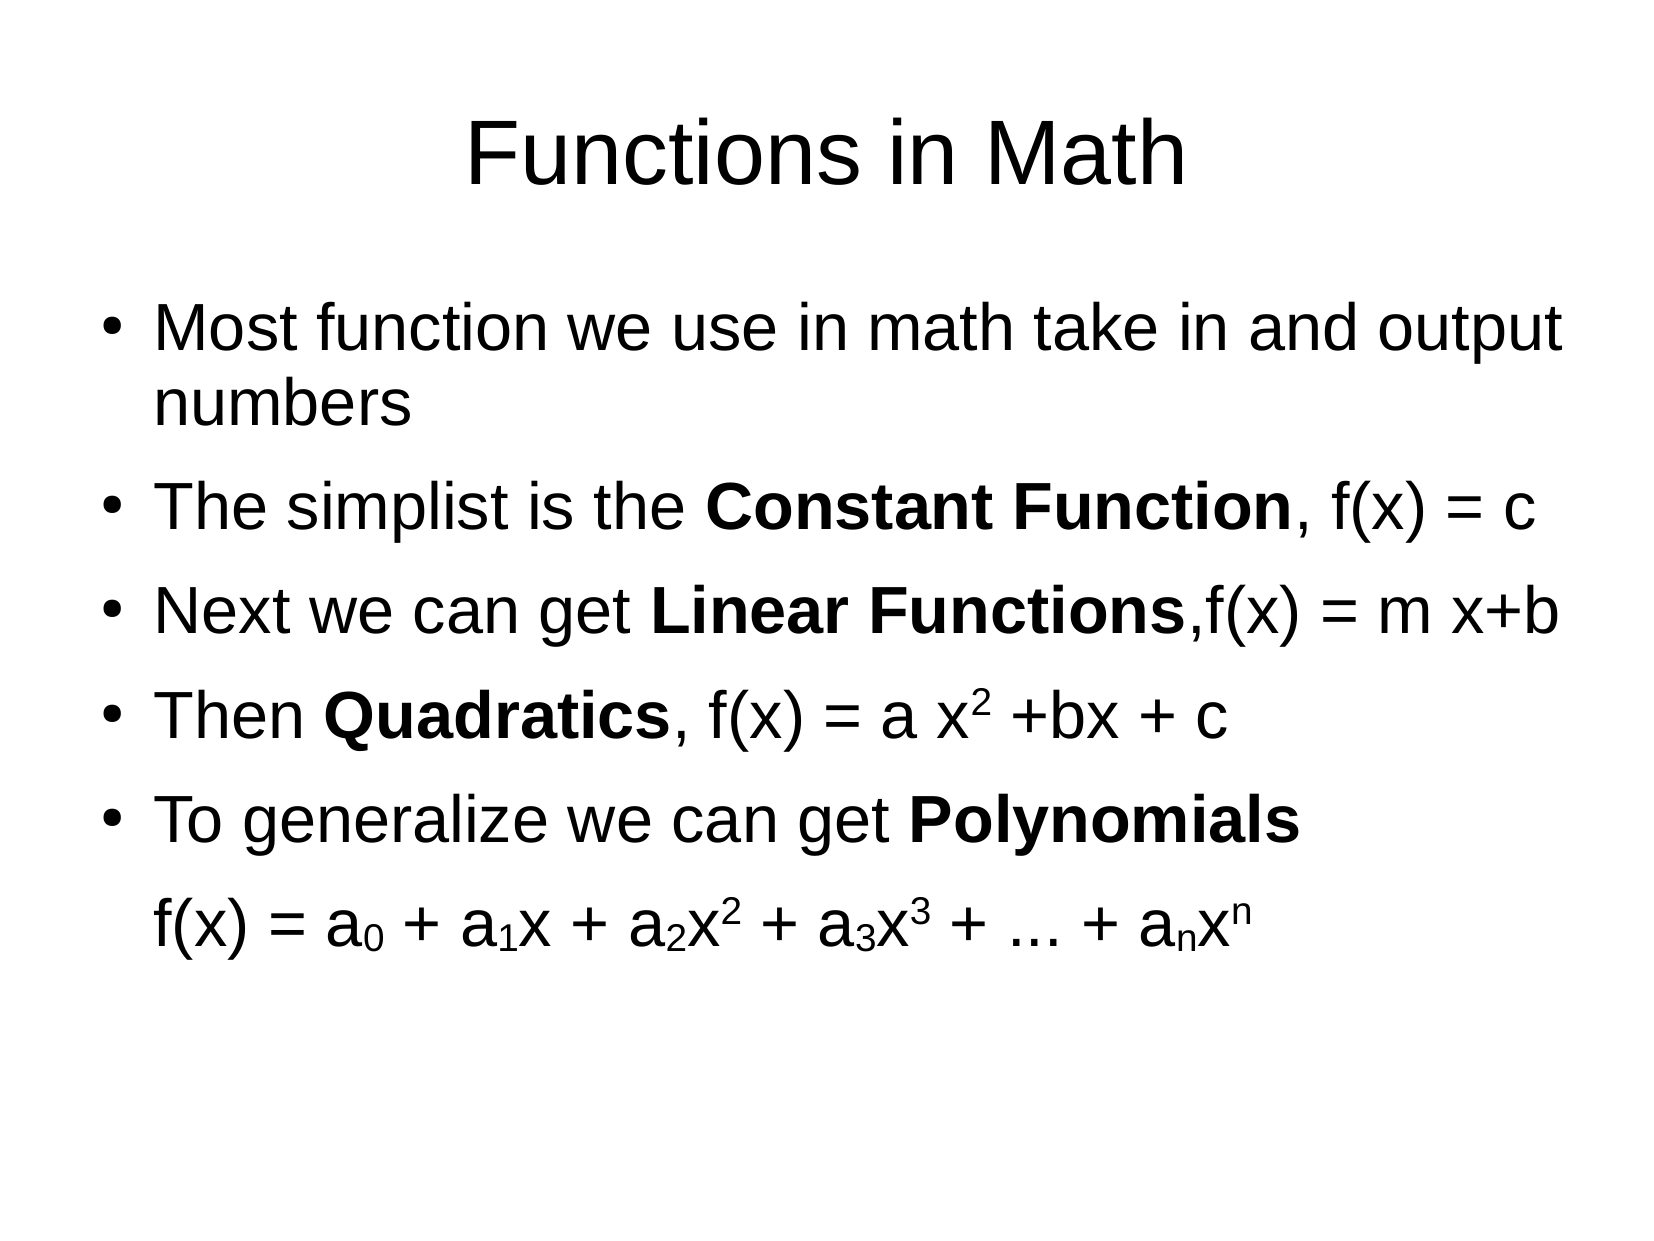

# Functions in Math
Most function we use in math take in and output numbers
The simplist is the Constant Function, f(x) = c
Next we can get Linear Functions,f(x) = m x+b
Then Quadratics, f(x) = a x2 +bx + c
To generalize we can get Polynomials
f(x) = a0 + a1x + a2x2 + a3x3 + ... + anxn